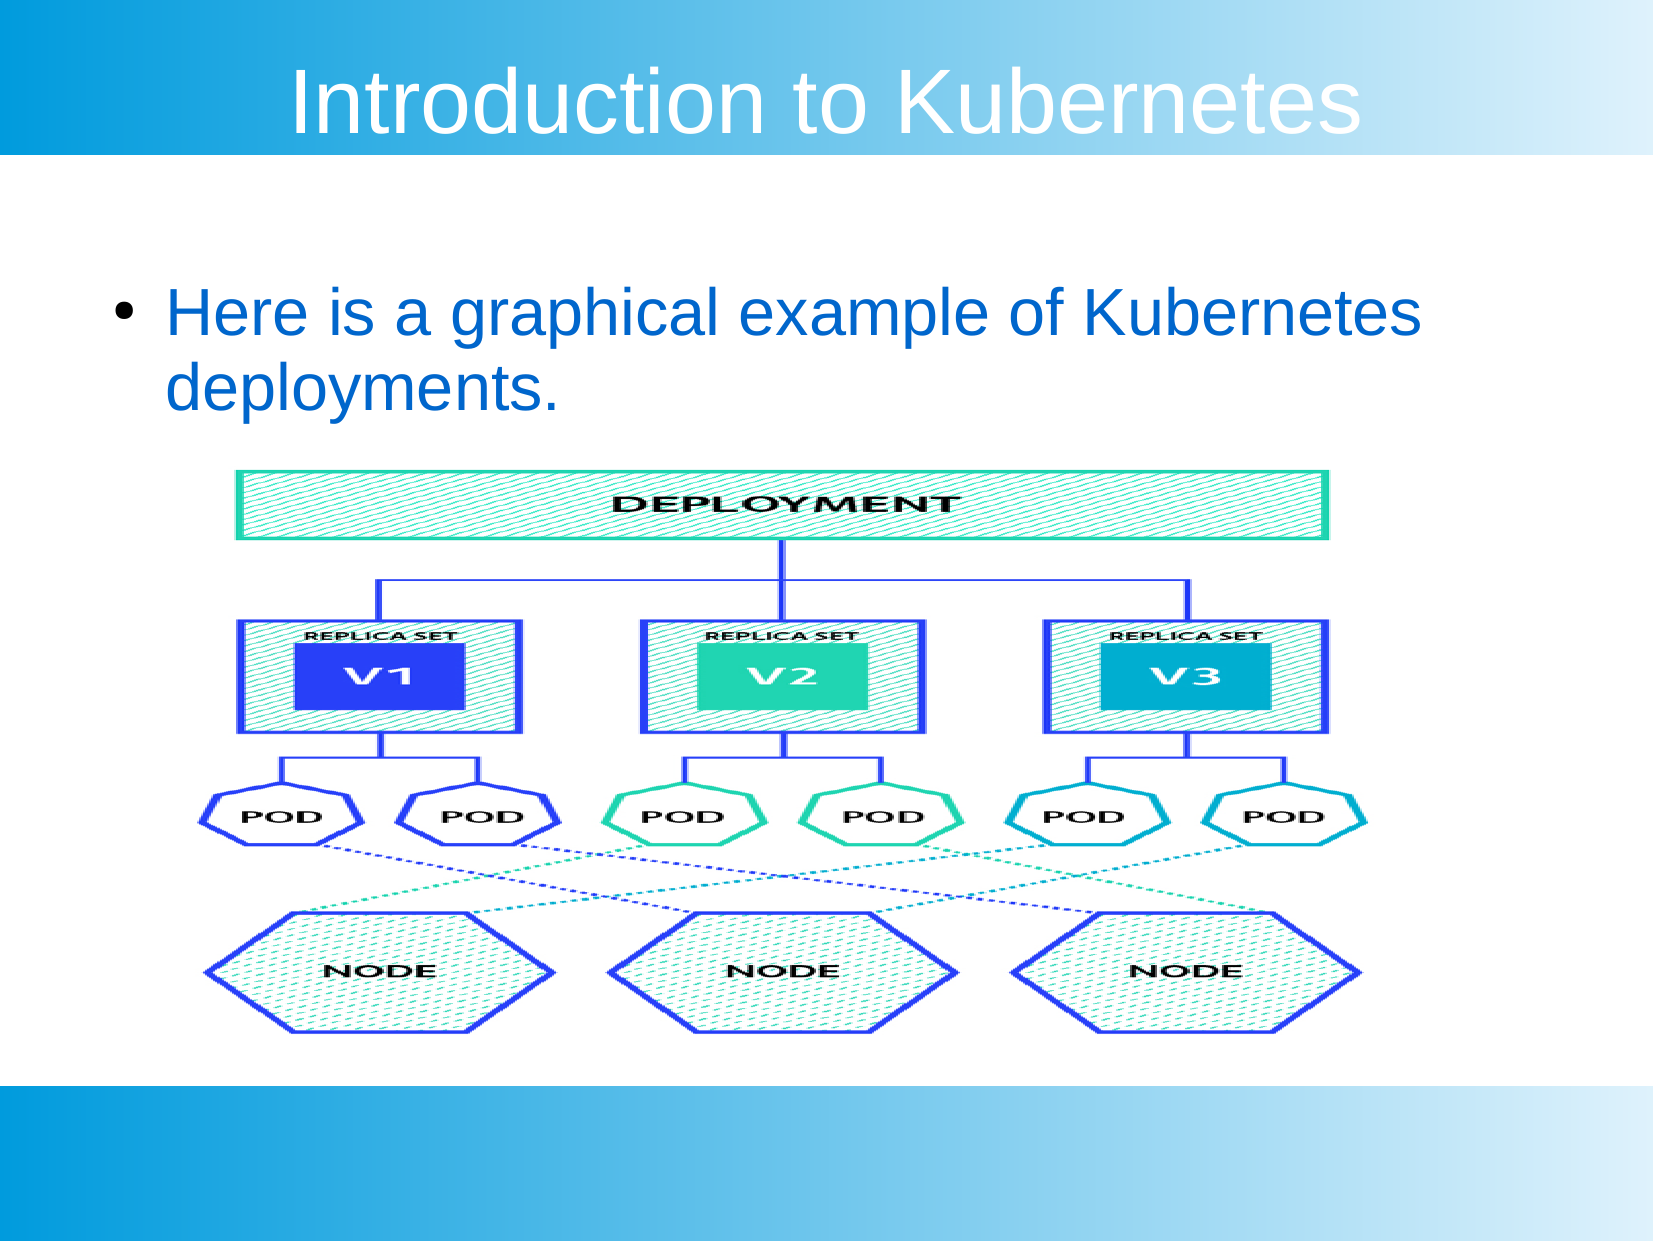

# Introduction to Kubernetes
Here is a graphical example of Kubernetes deployments.